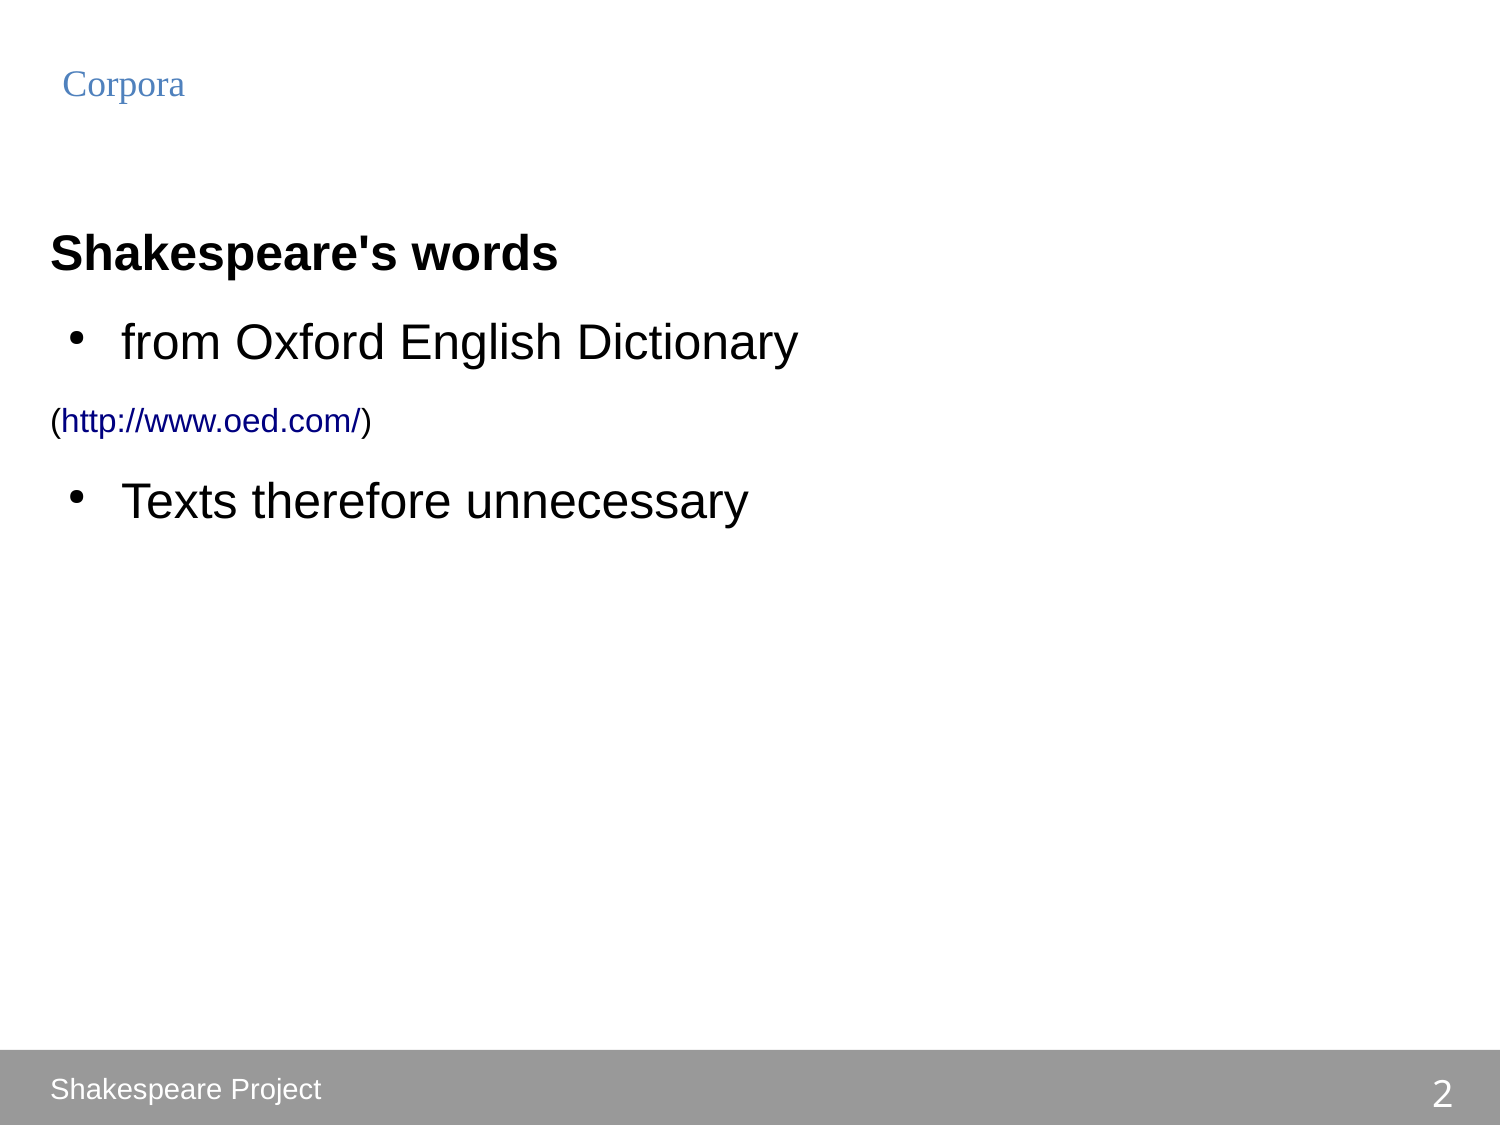

# Corpora
Shakespeare's words
from Oxford English Dictionary
(http://www.oed.com/)
Texts therefore unnecessary
Shakespeare Project